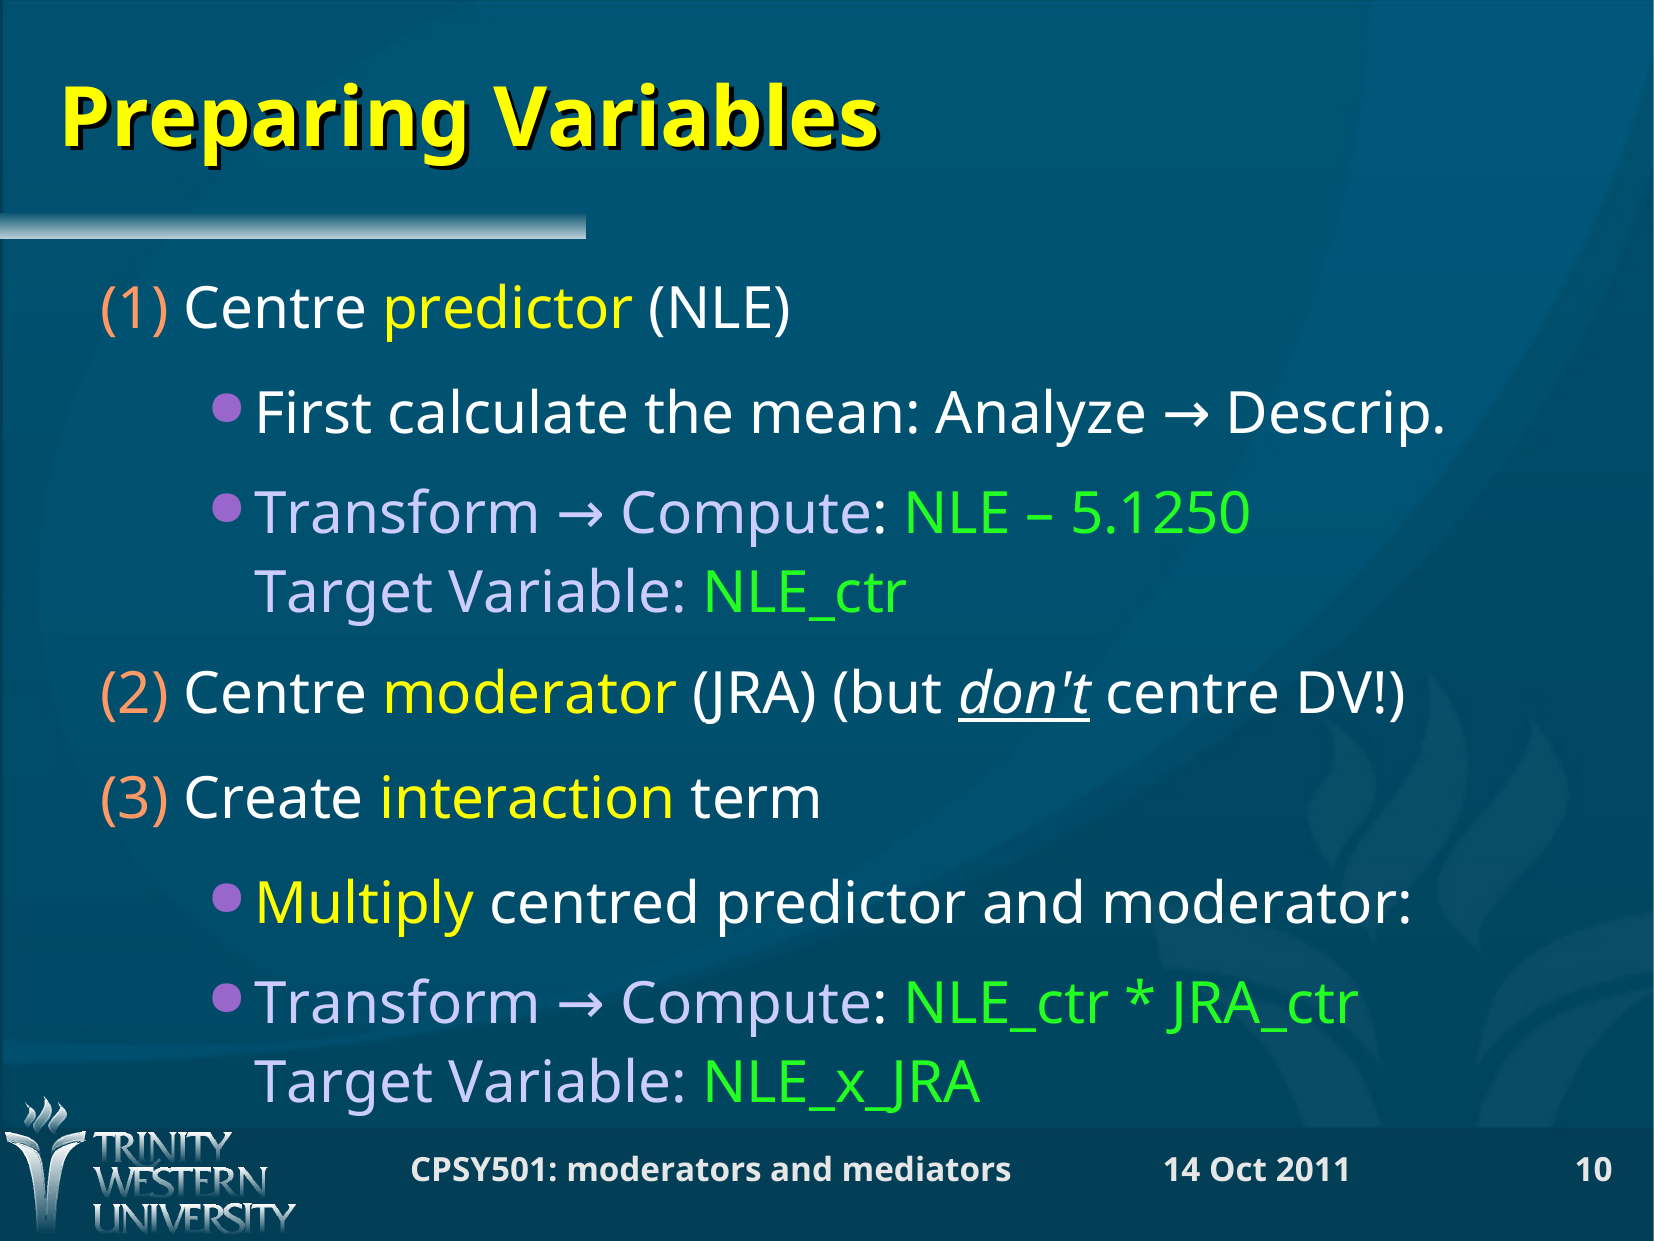

# Preparing Variables
 Centre predictor (NLE)
First calculate the mean: Analyze → Descrip.
Transform → Compute: NLE – 5.1250
Target Variable: NLE_ctr
 Centre moderator (JRA) (but don't centre DV!)
 Create interaction term
Multiply centred predictor and moderator:
Transform → Compute: NLE_ctr * JRA_ctr
Target Variable: NLE_x_JRA
CPSY501: moderators and mediators
14 Oct 2011
10